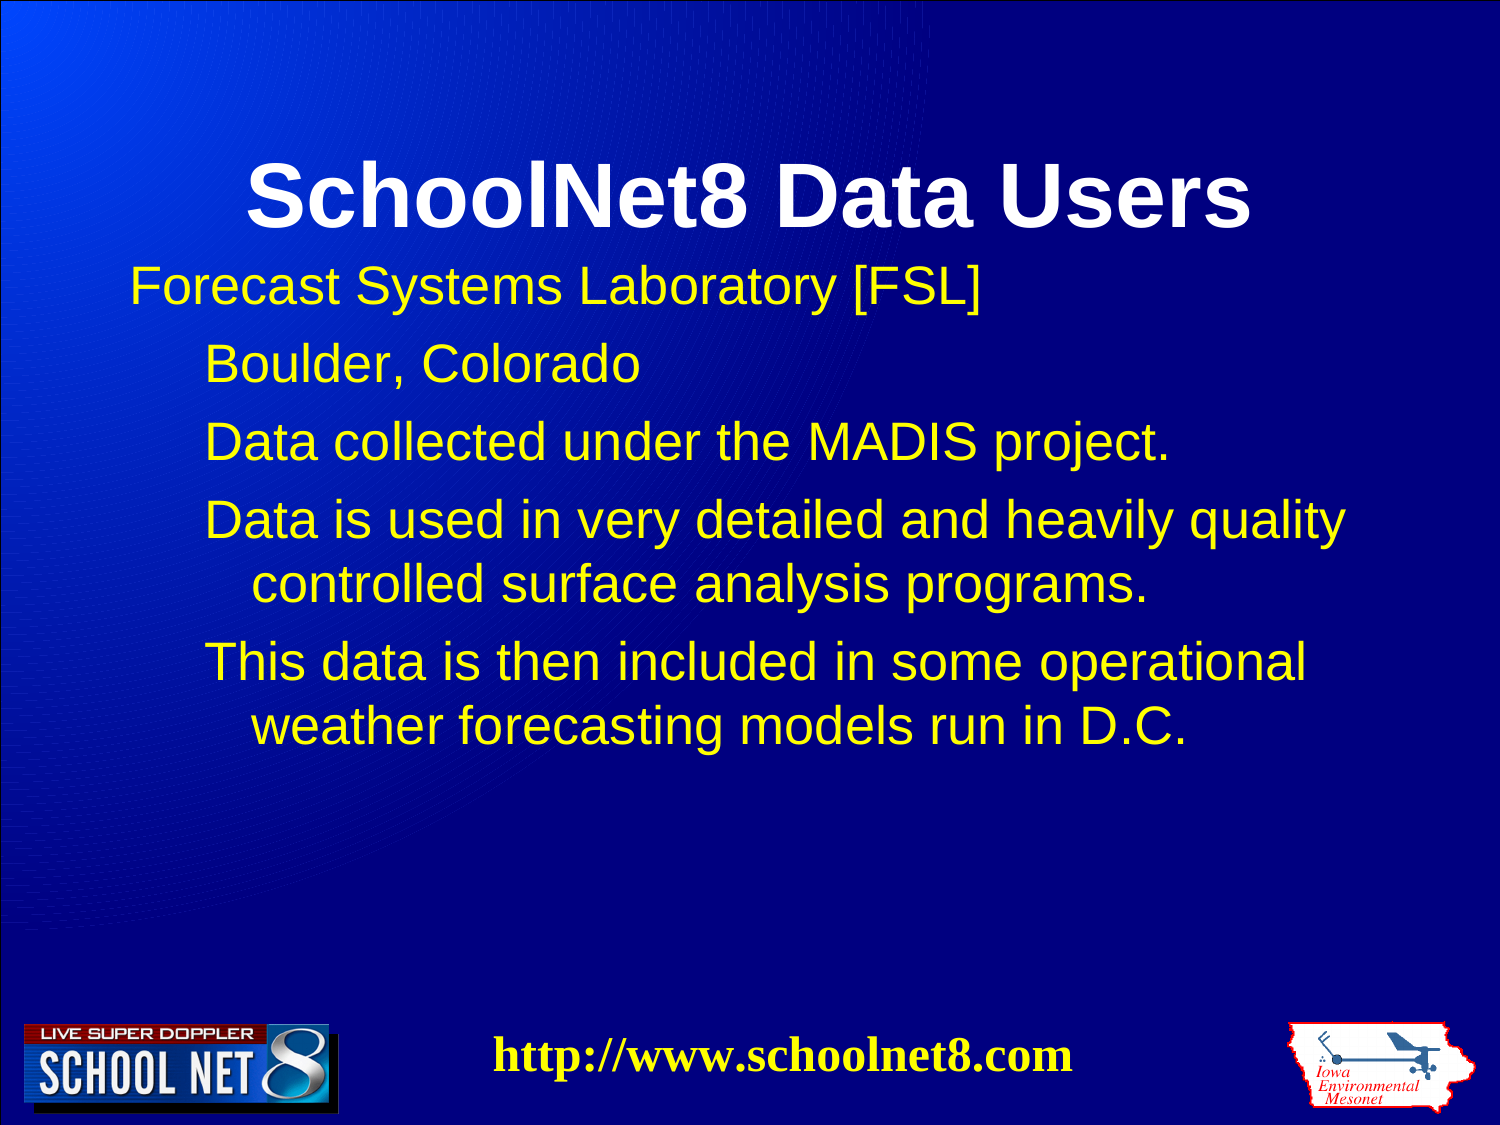

# SchoolNet8 Data Users
Forecast Systems Laboratory [FSL]
Boulder, Colorado
Data collected under the MADIS project.
Data is used in very detailed and heavily quality controlled surface analysis programs.
This data is then included in some operational weather forecasting models run in D.C.